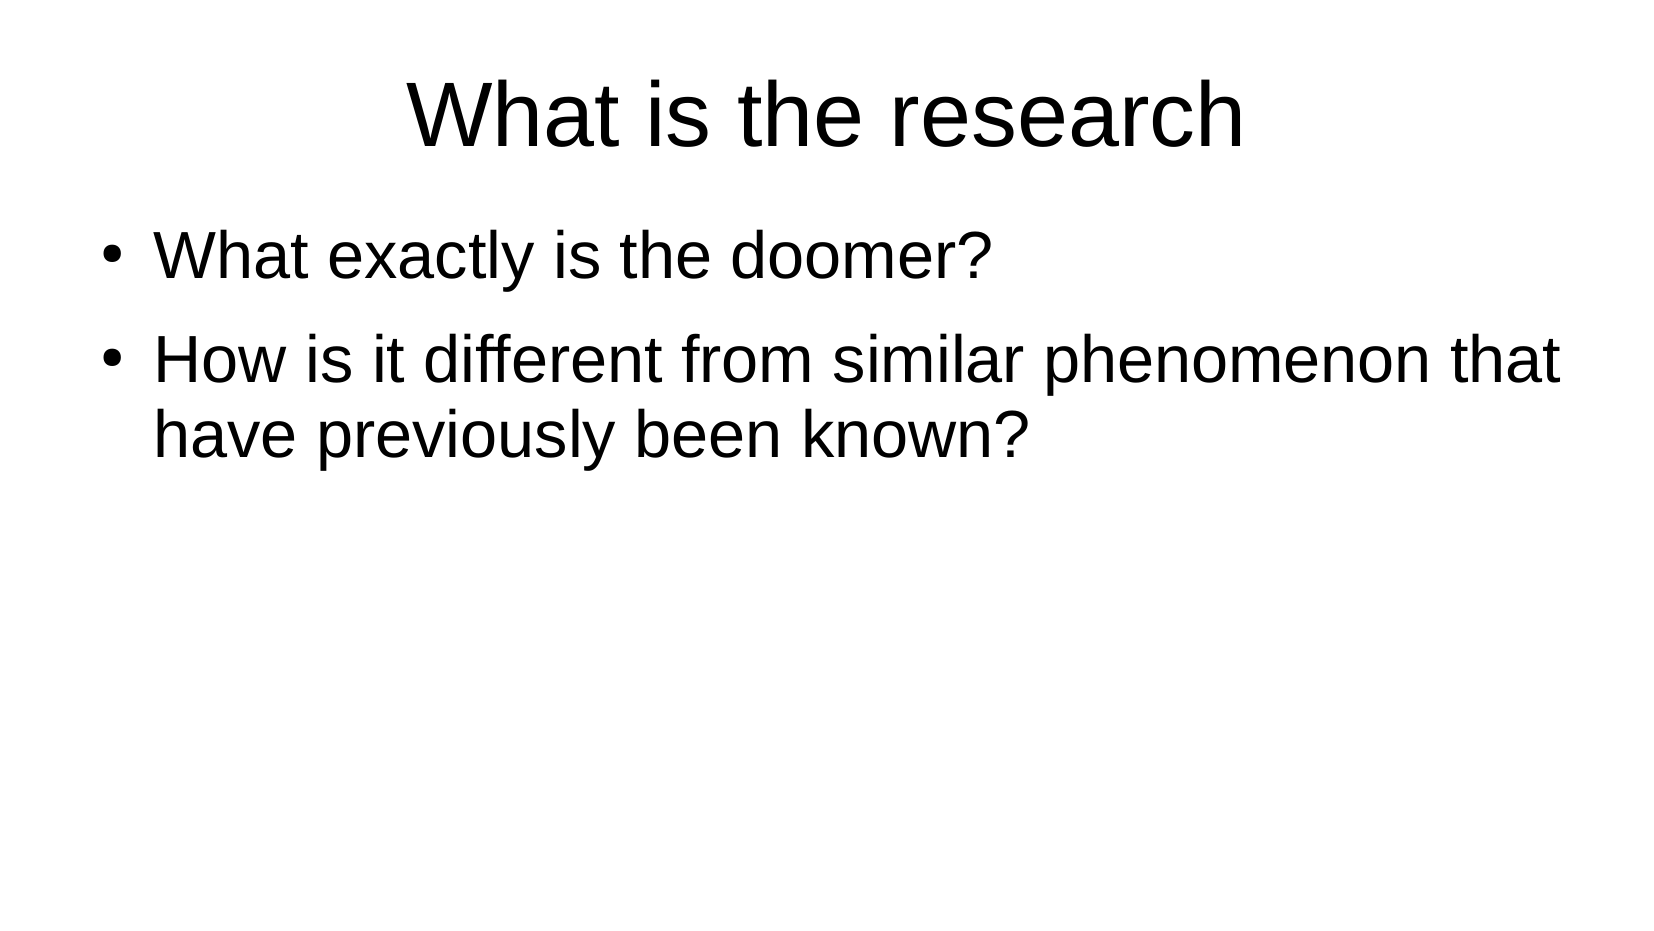

# What is the research
What exactly is the doomer?
How is it different from similar phenomenon that have previously been known?